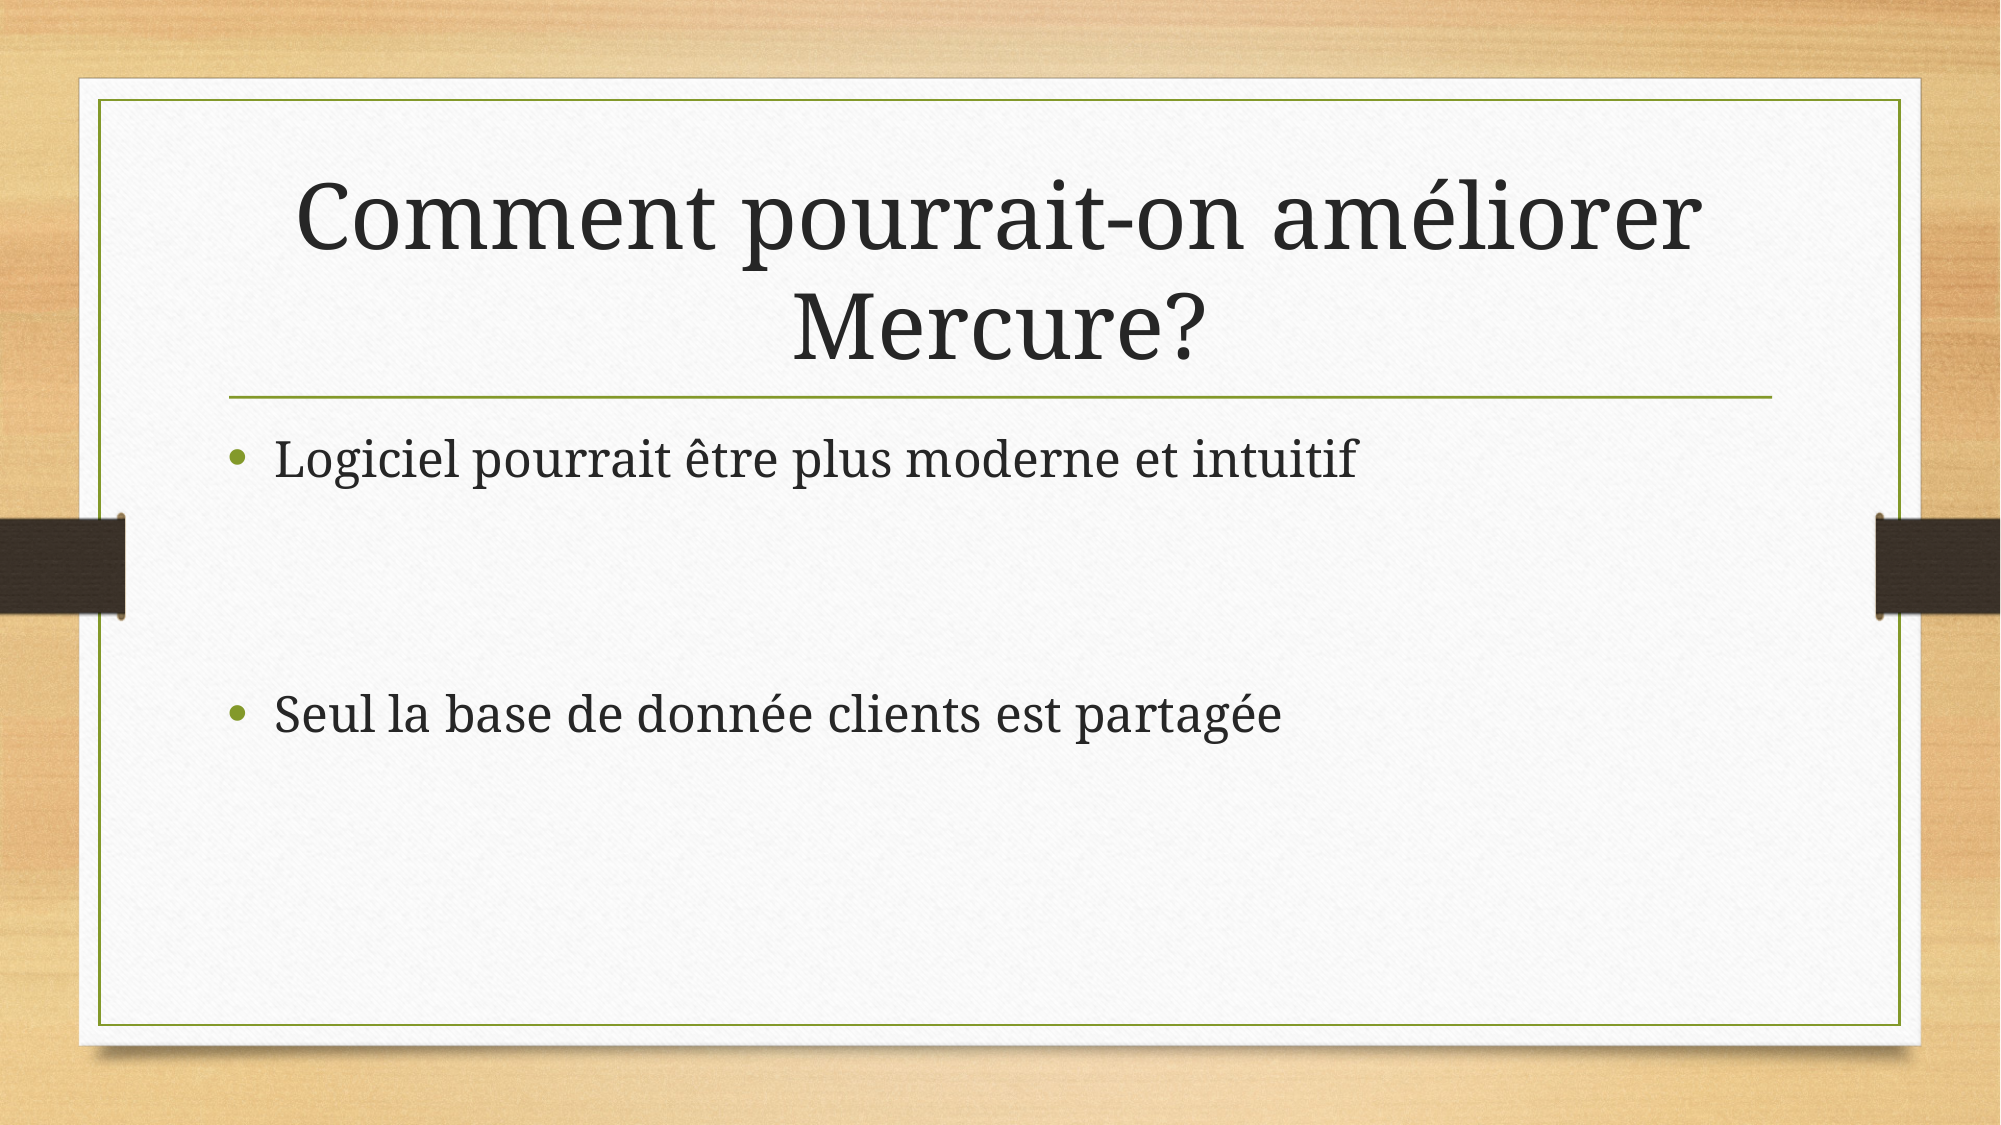

# Comment pourrait-on améliorer Mercure?
Logiciel pourrait être plus moderne et intuitif
Seul la base de donnée clients est partagée